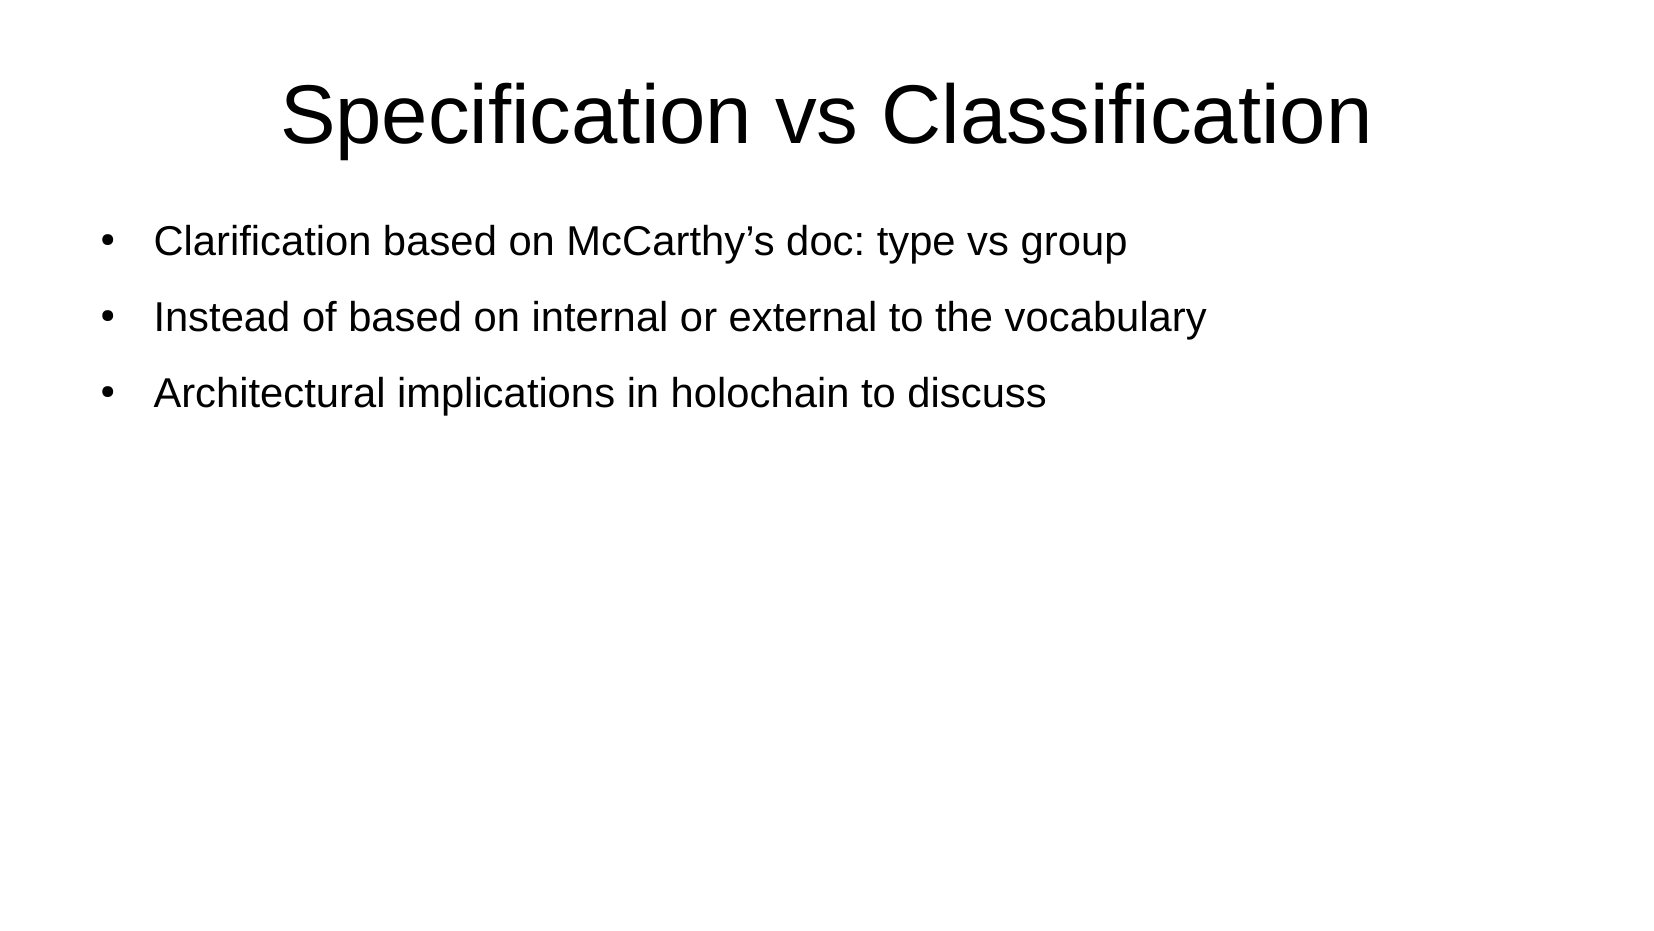

# Specification vs Classification
Clarification based on McCarthy’s doc: type vs group
Instead of based on internal or external to the vocabulary
Architectural implications in holochain to discuss